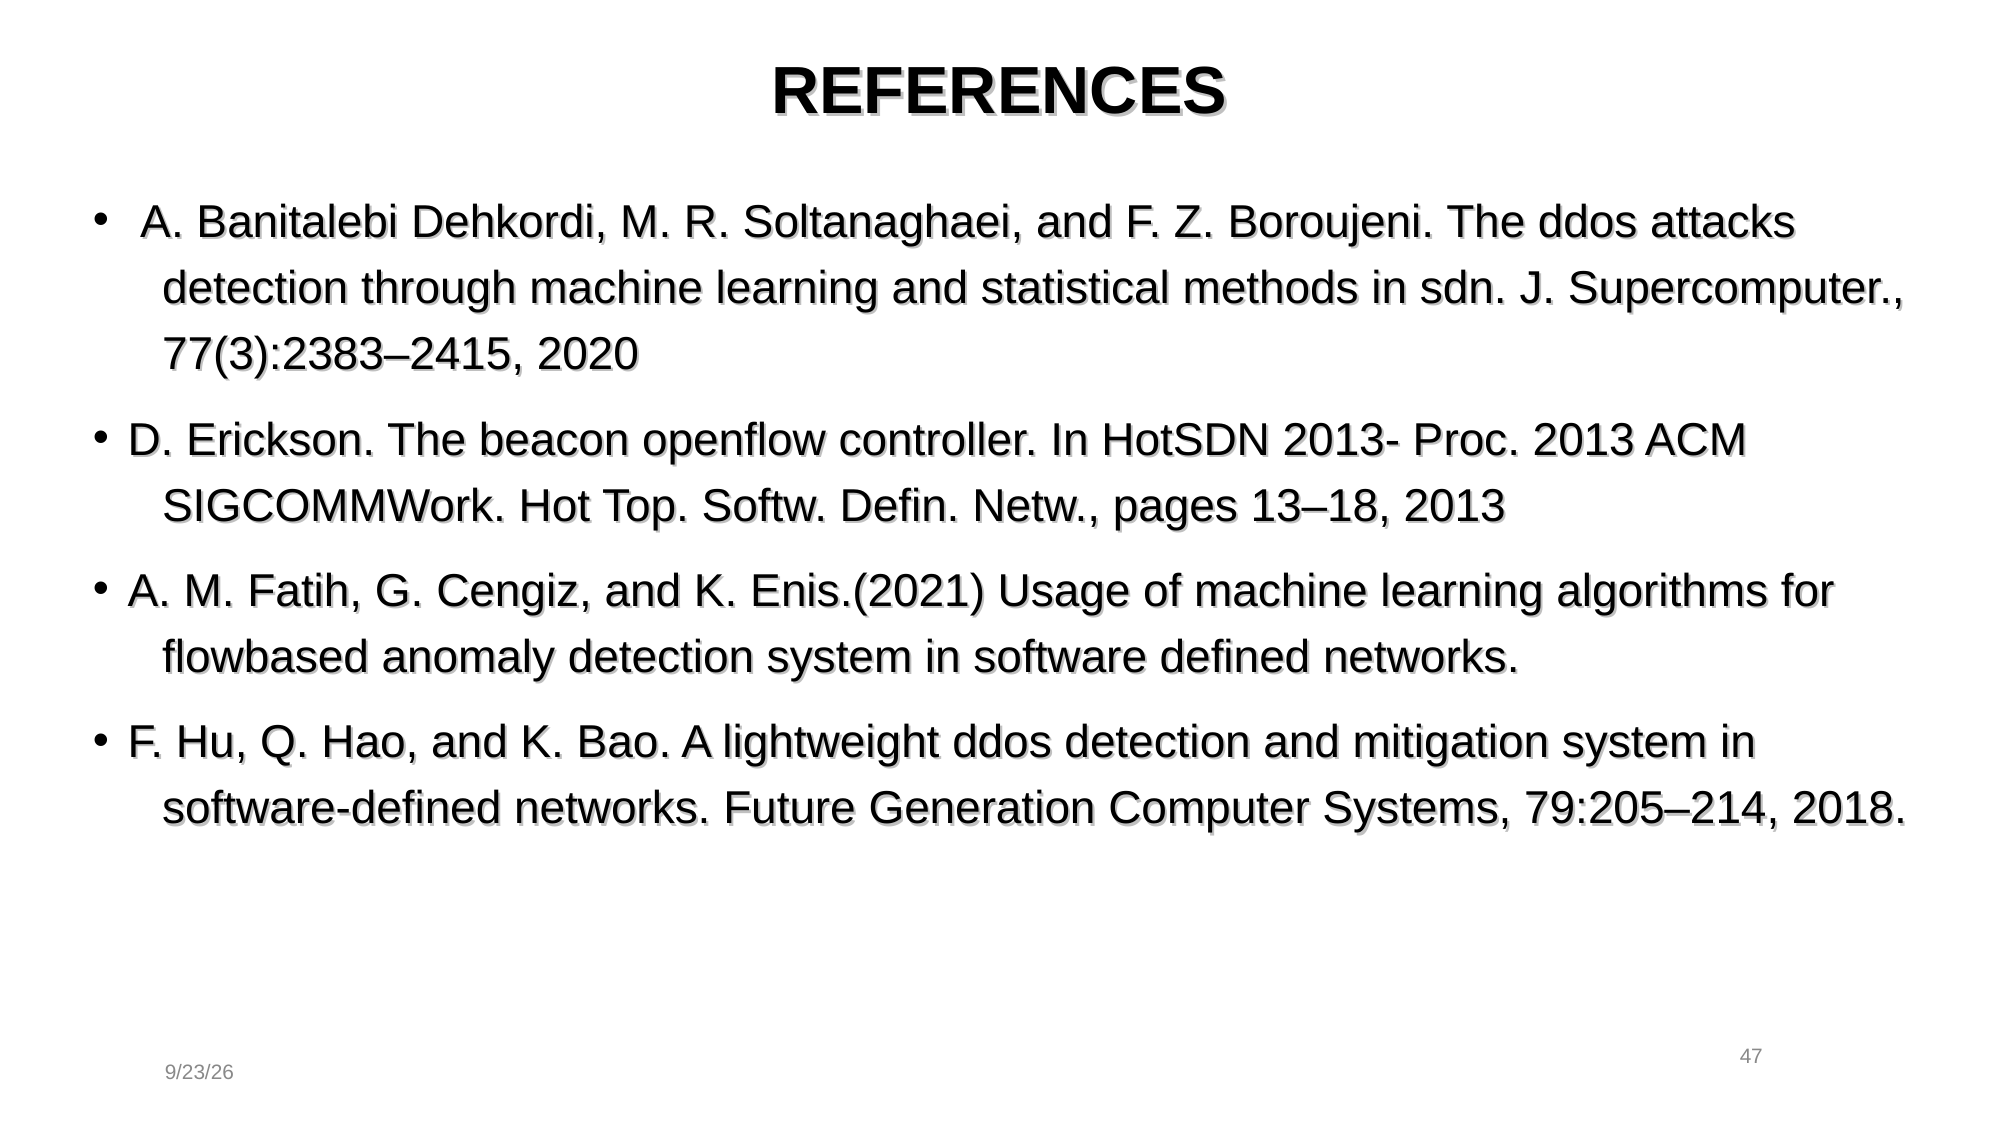

# References
 A. Banitalebi Dehkordi, M. R. Soltanaghaei, and F. Z. Boroujeni. The ddos attacks detection through machine learning and statistical methods in sdn. J. Supercomputer., 77(3):2383–2415, 2020
D. Erickson. The beacon openflow controller. In HotSDN 2013- Proc. 2013 ACM SIGCOMMWork. Hot Top. Softw. Defin. Netw., pages 13–18, 2013
A. M. Fatih, G. Cengiz, and K. Enis.(2021) Usage of machine learning algorithms for flowbased anomaly detection system in software defined networks.
F. Hu, Q. Hao, and K. Bao. A lightweight ddos detection and mitigation system in software-defined networks. Future Generation Computer Systems, 79:205–214, 2018.